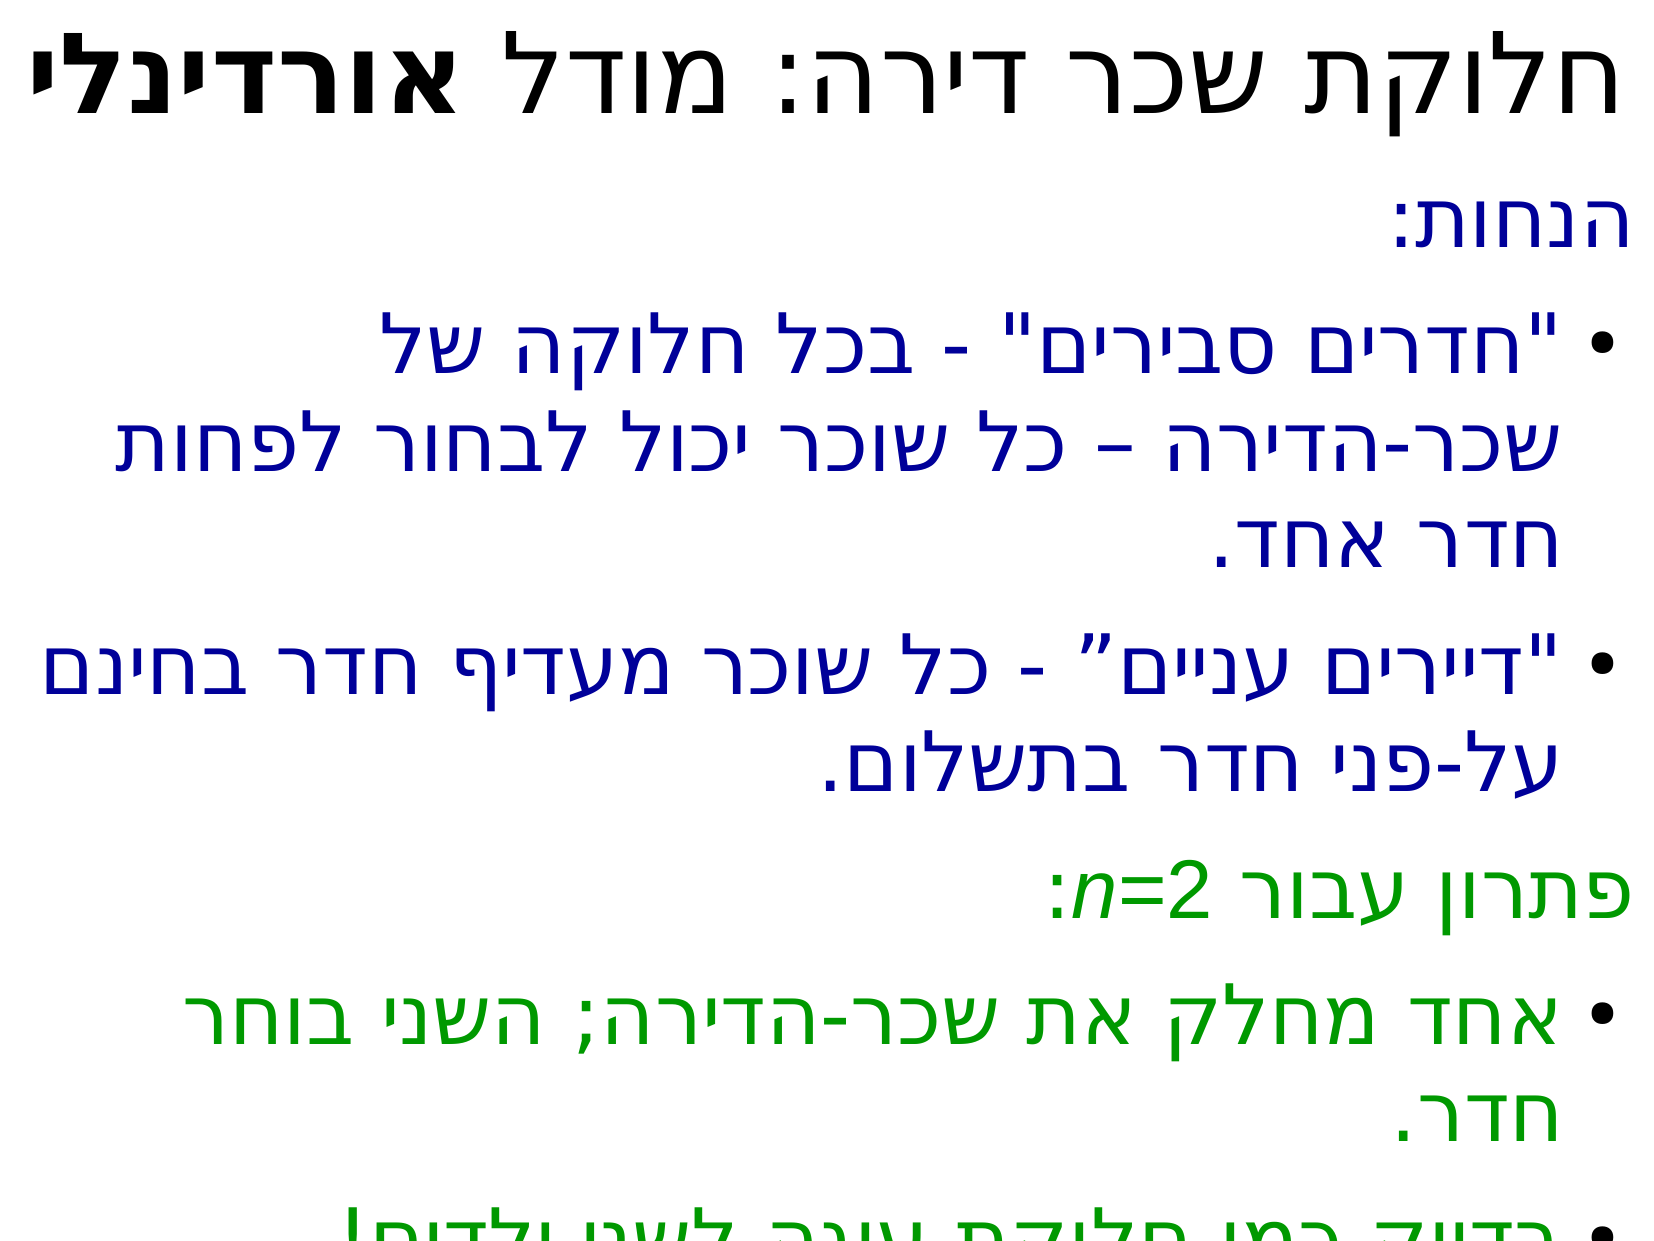

# חלוקת שכר דירה: מודל אורדינלי
הנחות:
"חדרים סבירים" - בכל חלוקה של שכר-הדירה – כל שוכר יכול לבחור לפחות חדר אחד.
"דיירים עניים” - כל שוכר מעדיף חדר בחינם על-פני חדר בתשלום.
פתרון עבור n=2:
אחד מחלק את שכר-הדירה; השני בוחר חדר.
בדיוק כמו חלוקת עוגה לשני ילדים!
האם אפשר להכליל לשלושה או יותר?